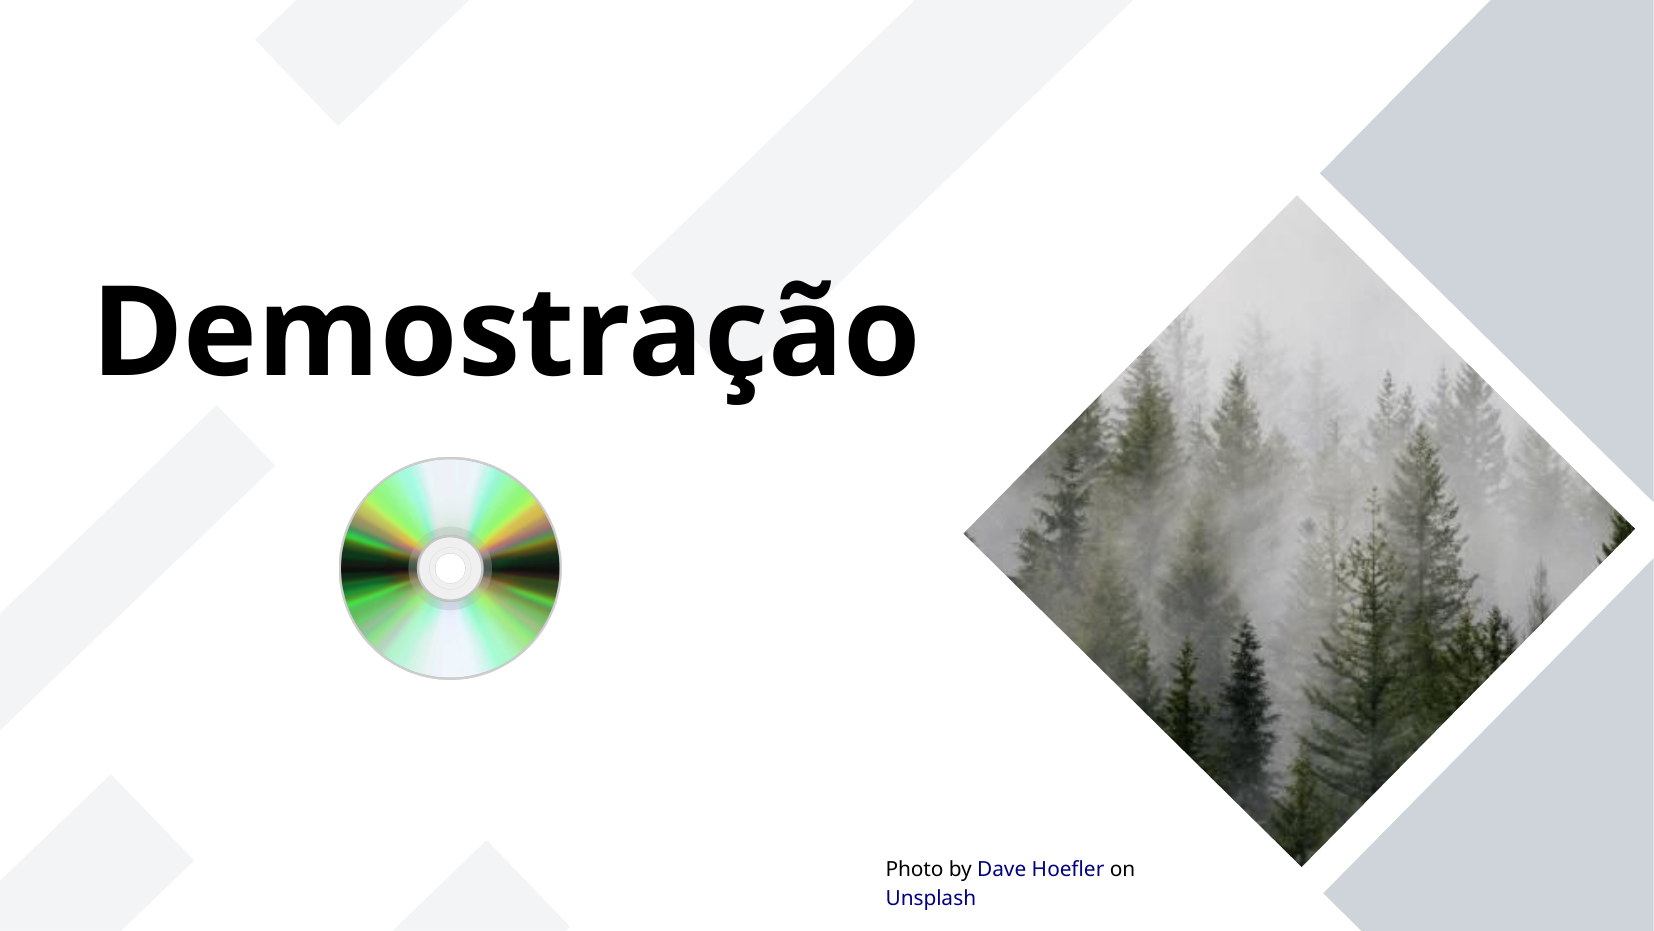

Demostração
Photo by Dave Hoefler on Unsplash